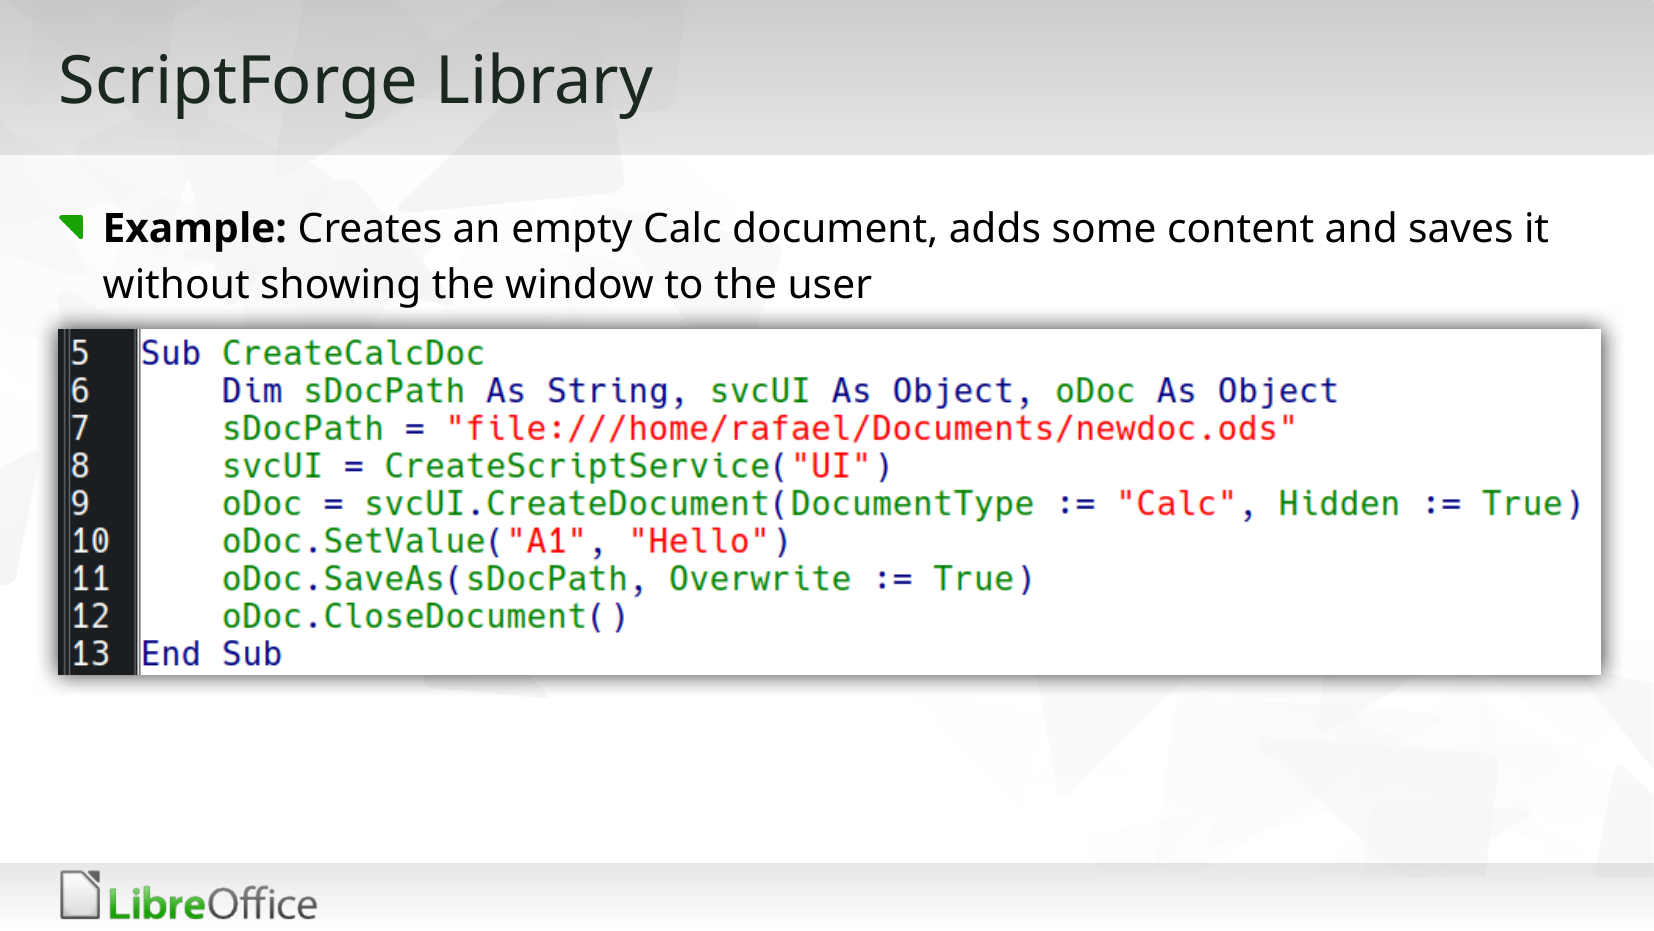

# ScriptForge Library
Example: Creates an empty Calc document, adds some content and saves it without showing the window to the user